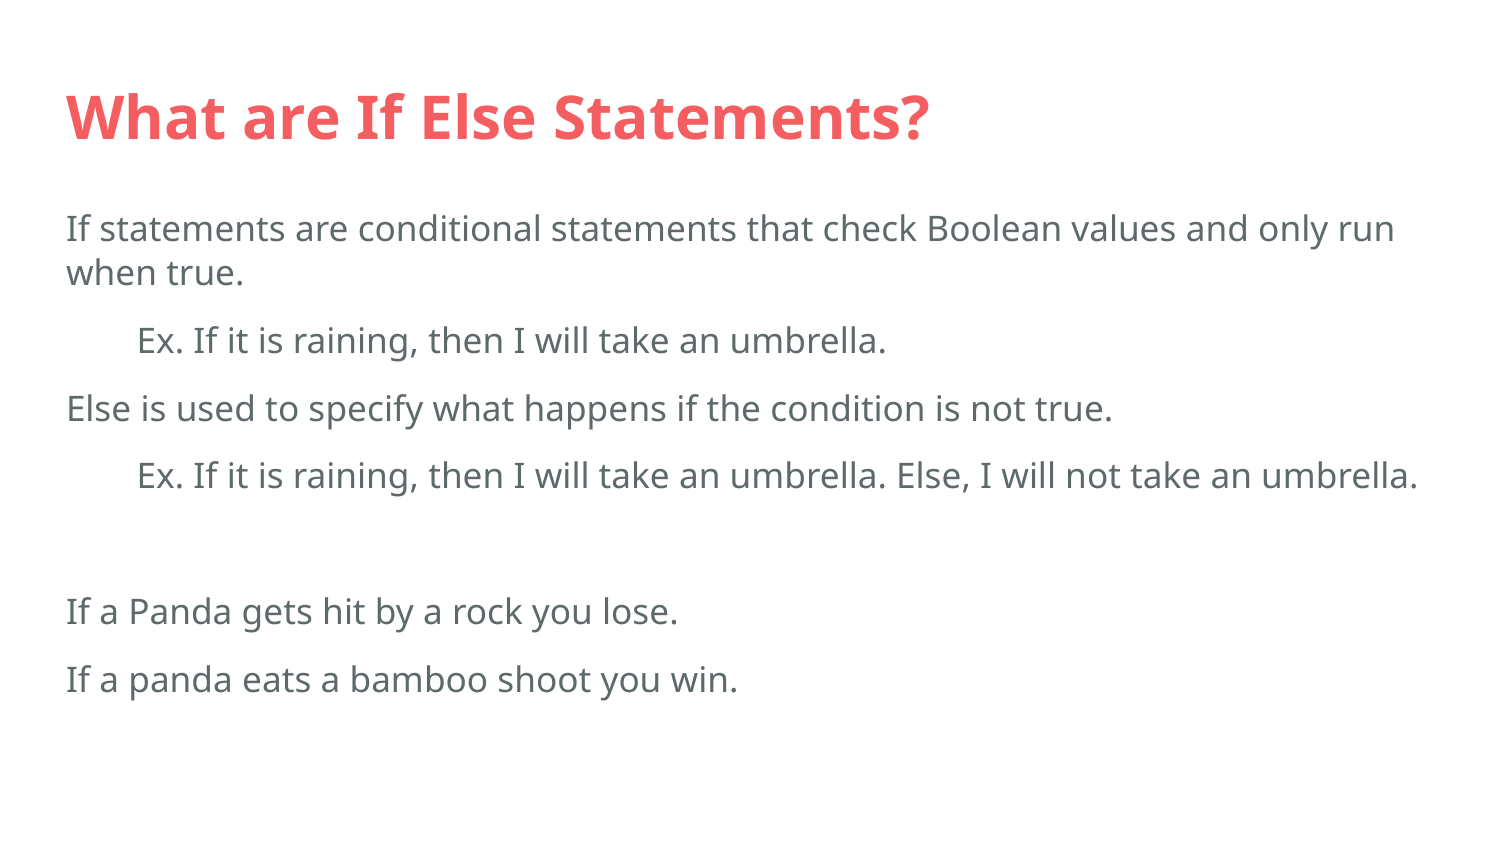

# What are If Else Statements?
If statements are conditional statements that check Boolean values and only run when true.
Ex. If it is raining, then I will take an umbrella.
Else is used to specify what happens if the condition is not true.
Ex. If it is raining, then I will take an umbrella. Else, I will not take an umbrella.
If a Panda gets hit by a rock you lose.
If a panda eats a bamboo shoot you win.